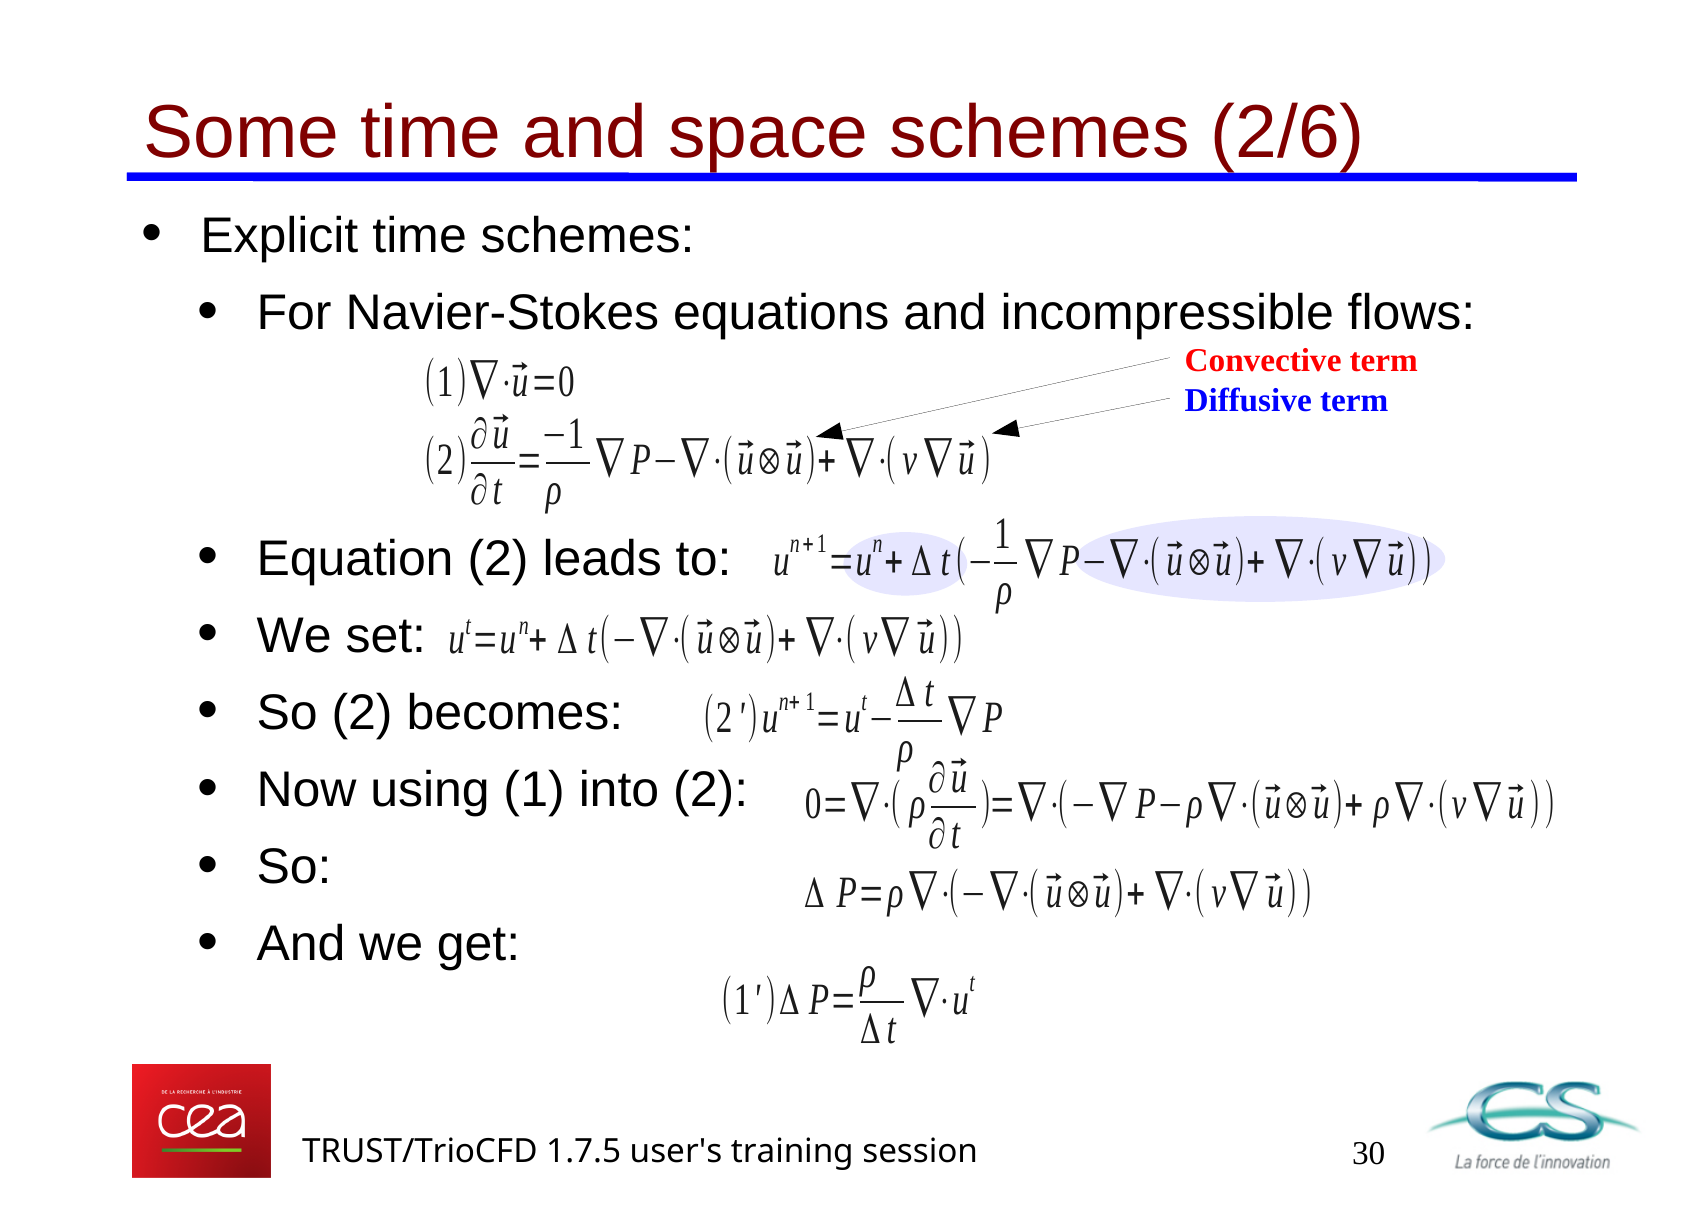

# Some time and space schemes (2/6)
Explicit time schemes:
For Navier-Stokes equations and incompressible flows:
Equation (2) leads to:
We set:
So (2) becomes:
Now using (1) into (2):
So:
And we get:
Convective term
Diffusive term
TRUST/TrioCFD 1.7.5 user's training session
30